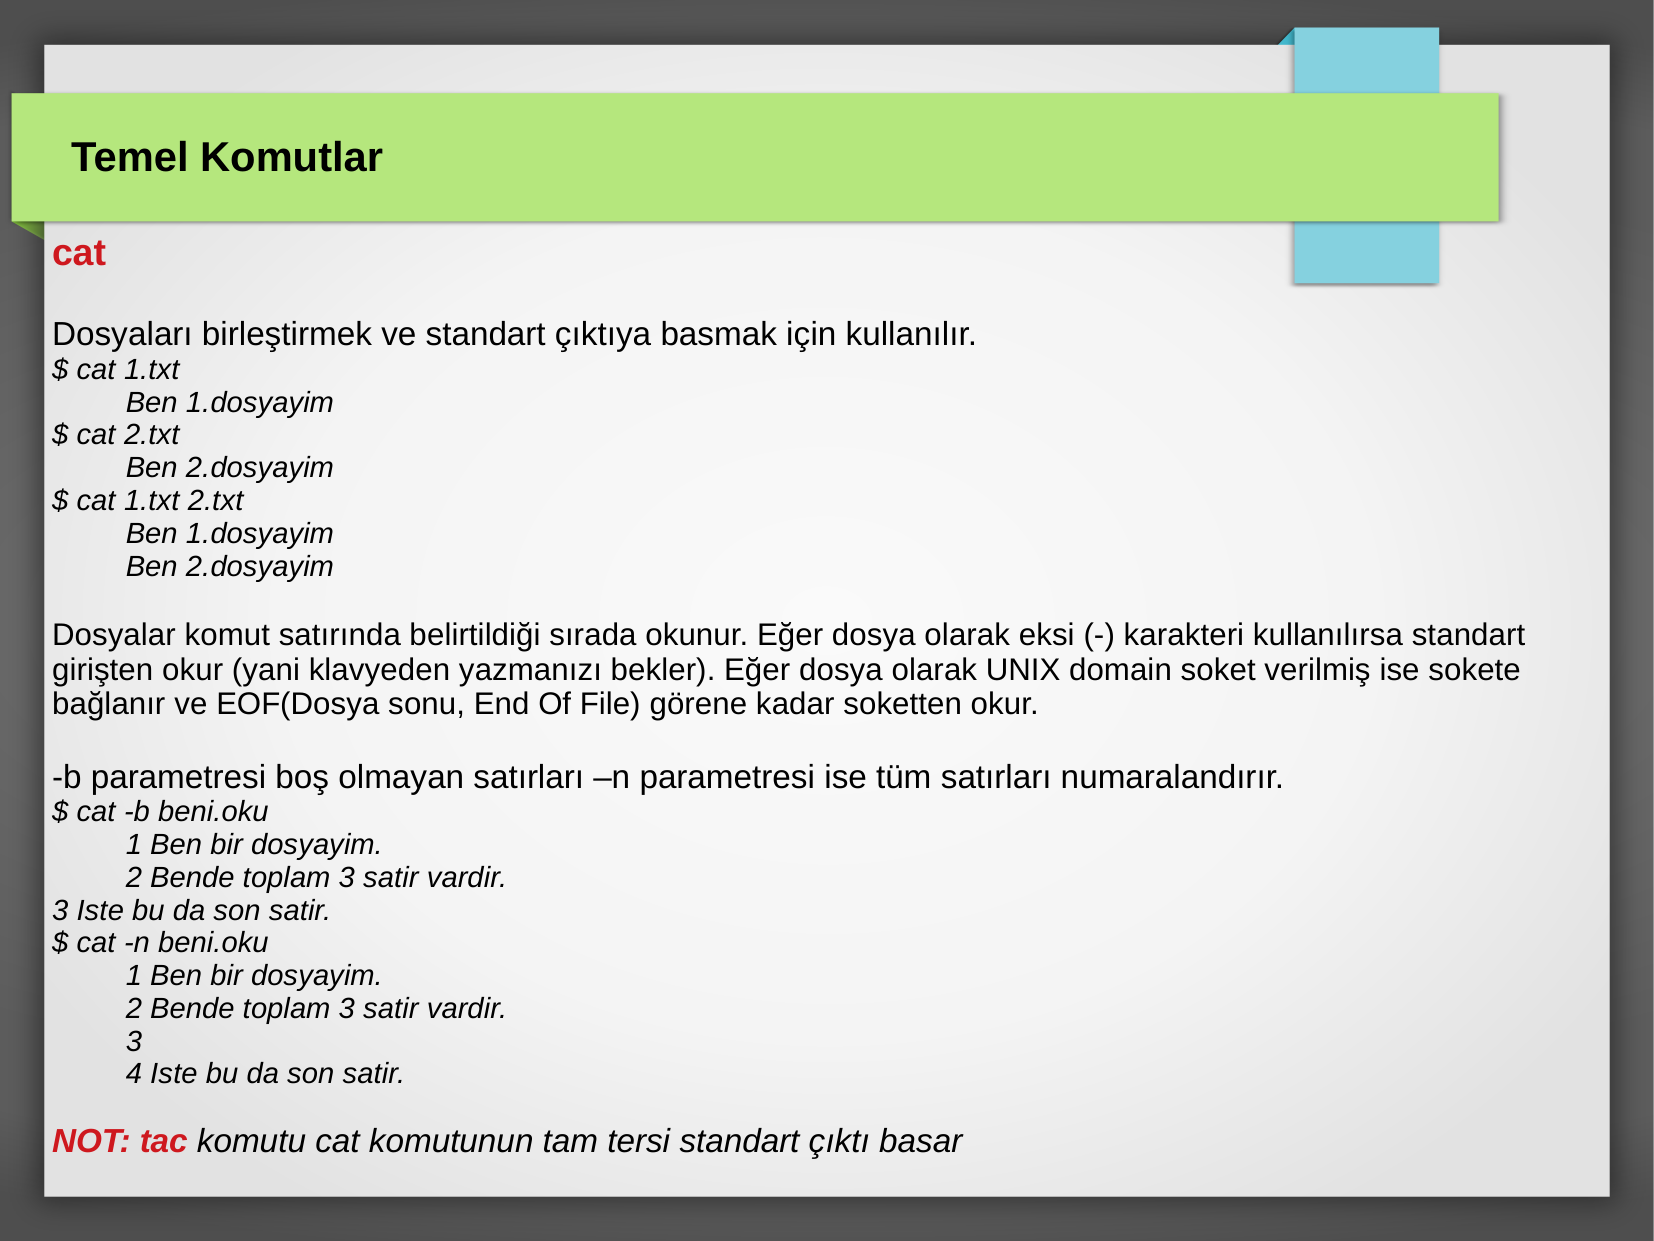

Temel Komutlar
cat
Dosyaları birleştirmek ve standart çıktıya basmak için kullanılır.
$ cat 1.txt
	Ben 1.dosyayim
$ cat 2.txt
	Ben 2.dosyayim
$ cat 1.txt 2.txt
	Ben 1.dosyayim
	Ben 2.dosyayim
Dosyalar komut satırında belirtildiği sırada okunur. Eğer dosya olarak eksi (-) karakteri kullanılırsa standart
girişten okur (yani klavyeden yazmanızı bekler). Eğer dosya olarak UNIX domain soket verilmiş ise sokete
bağlanır ve EOF(Dosya sonu, End Of File) görene kadar soketten okur.
-b parametresi boş olmayan satırları –n parametresi ise tüm satırları numaralandırır.
$ cat -b beni.oku
	1 Ben bir dosyayim.
	2 Bende toplam 3 satir vardir.
3 Iste bu da son satir.
$ cat -n beni.oku
	1 Ben bir dosyayim.
	2 Bende toplam 3 satir vardir.
	3
	4 Iste bu da son satir.
NOT: tac komutu cat komutunun tam tersi standart çıktı basar